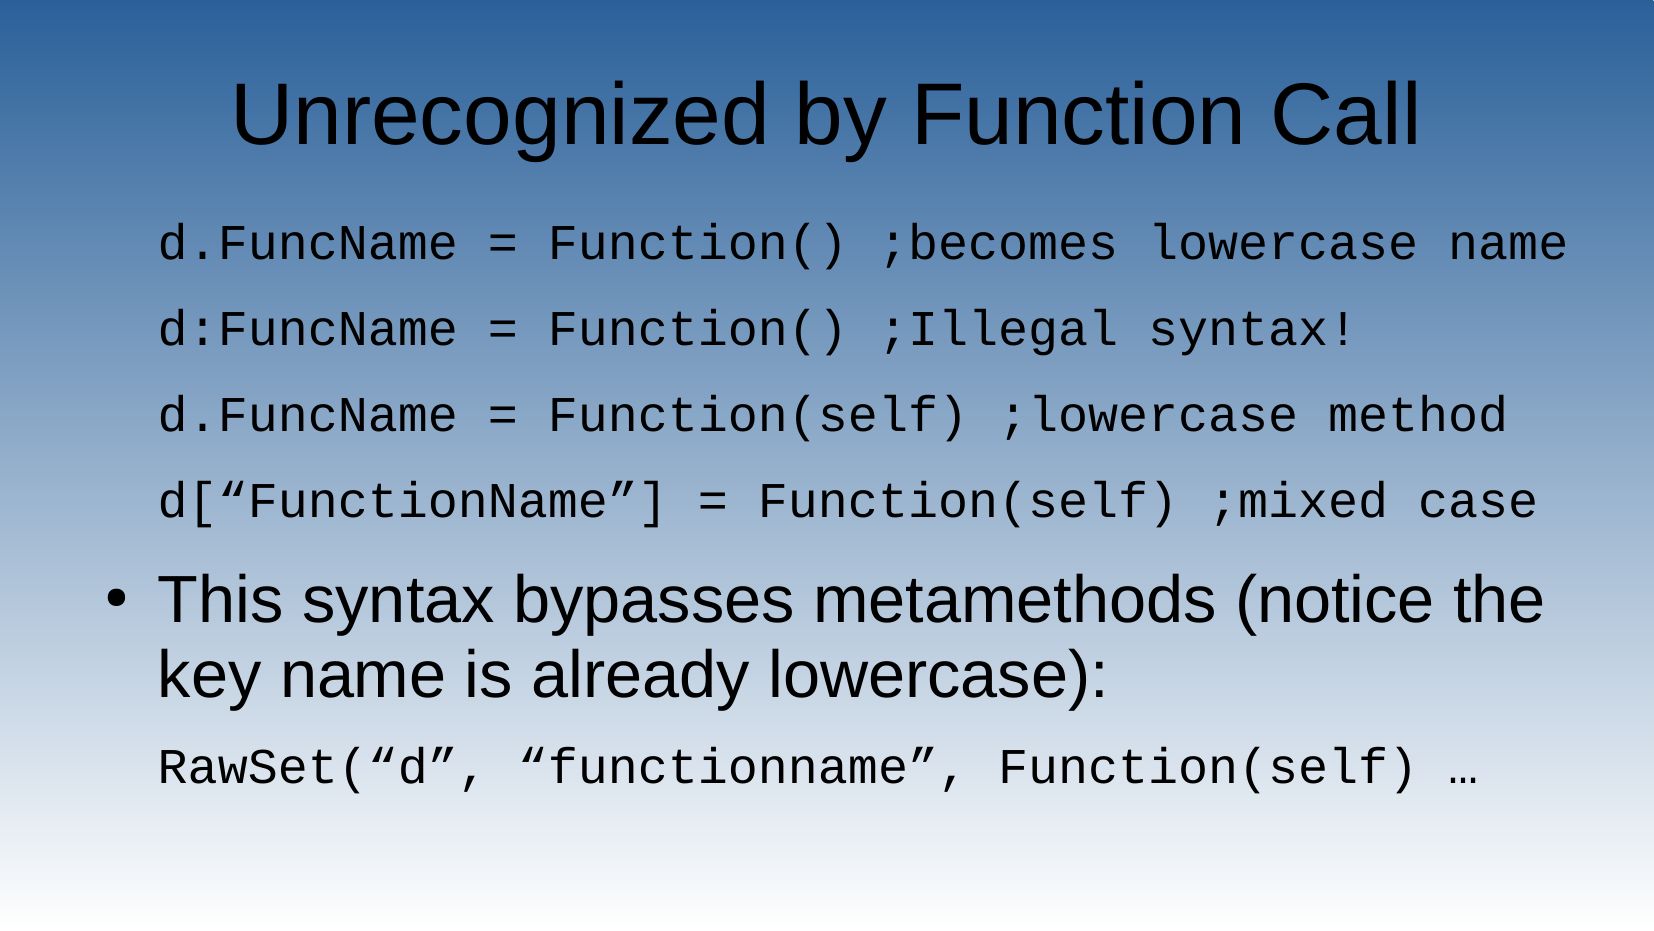

# Unrecognized by Function Call
d.FuncName = Function() ;becomes lowercase name
d:FuncName = Function() ;Illegal syntax!
d.FuncName = Function(self) ;lowercase method
d[“FunctionName”] = Function(self) ;mixed case
This syntax bypasses metamethods (notice the key name is already lowercase):
RawSet(“d”, “functionname”, Function(self) …